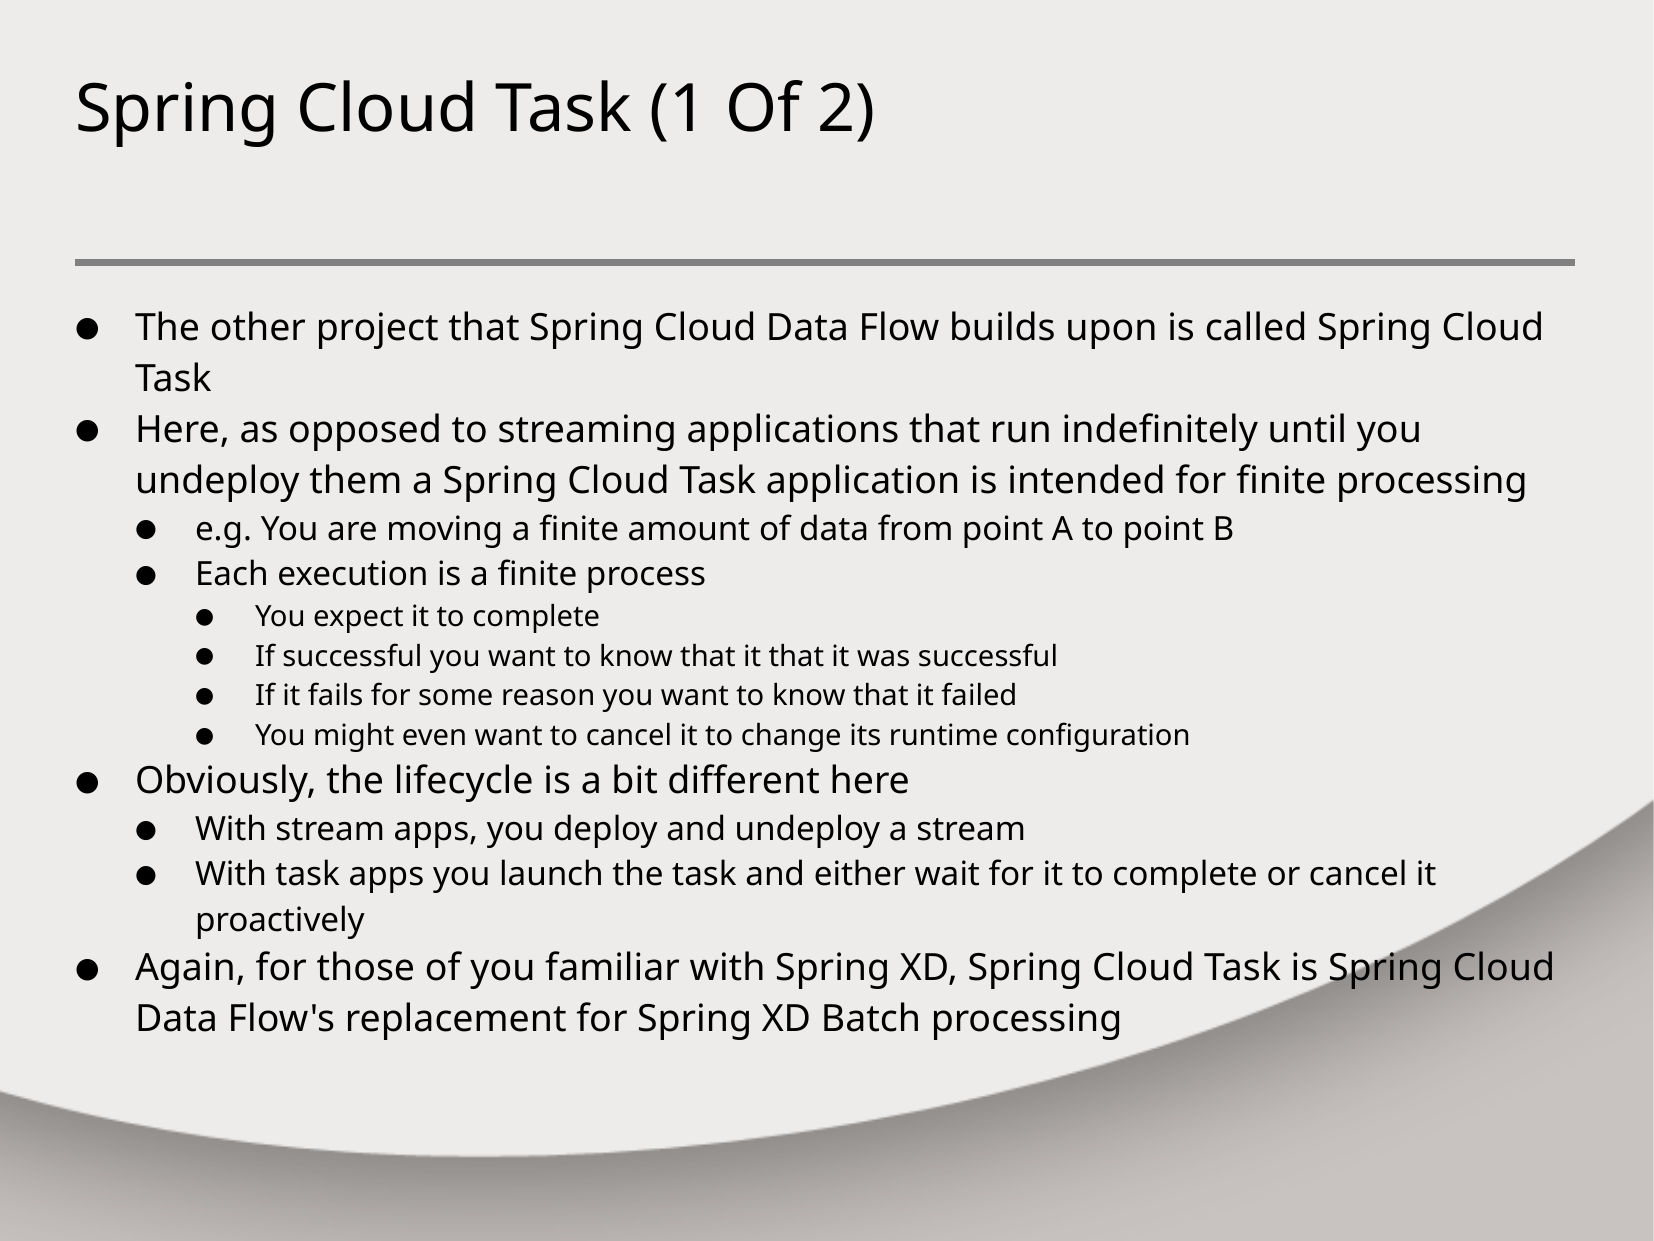

# Spring Cloud Task (1 Of 2)
The other project that Spring Cloud Data Flow builds upon is called Spring Cloud Task
Here, as opposed to streaming applications that run indefinitely until you undeploy them a Spring Cloud Task application is intended for finite processing
e.g. You are moving a finite amount of data from point A to point B
Each execution is a finite process
You expect it to complete
If successful you want to know that it that it was successful
If it fails for some reason you want to know that it failed
You might even want to cancel it to change its runtime configuration
Obviously, the lifecycle is a bit different here
With stream apps, you deploy and undeploy a stream
With task apps you launch the task and either wait for it to complete or cancel it proactively
Again, for those of you familiar with Spring XD, Spring Cloud Task is Spring Cloud Data Flow's replacement for Spring XD Batch processing